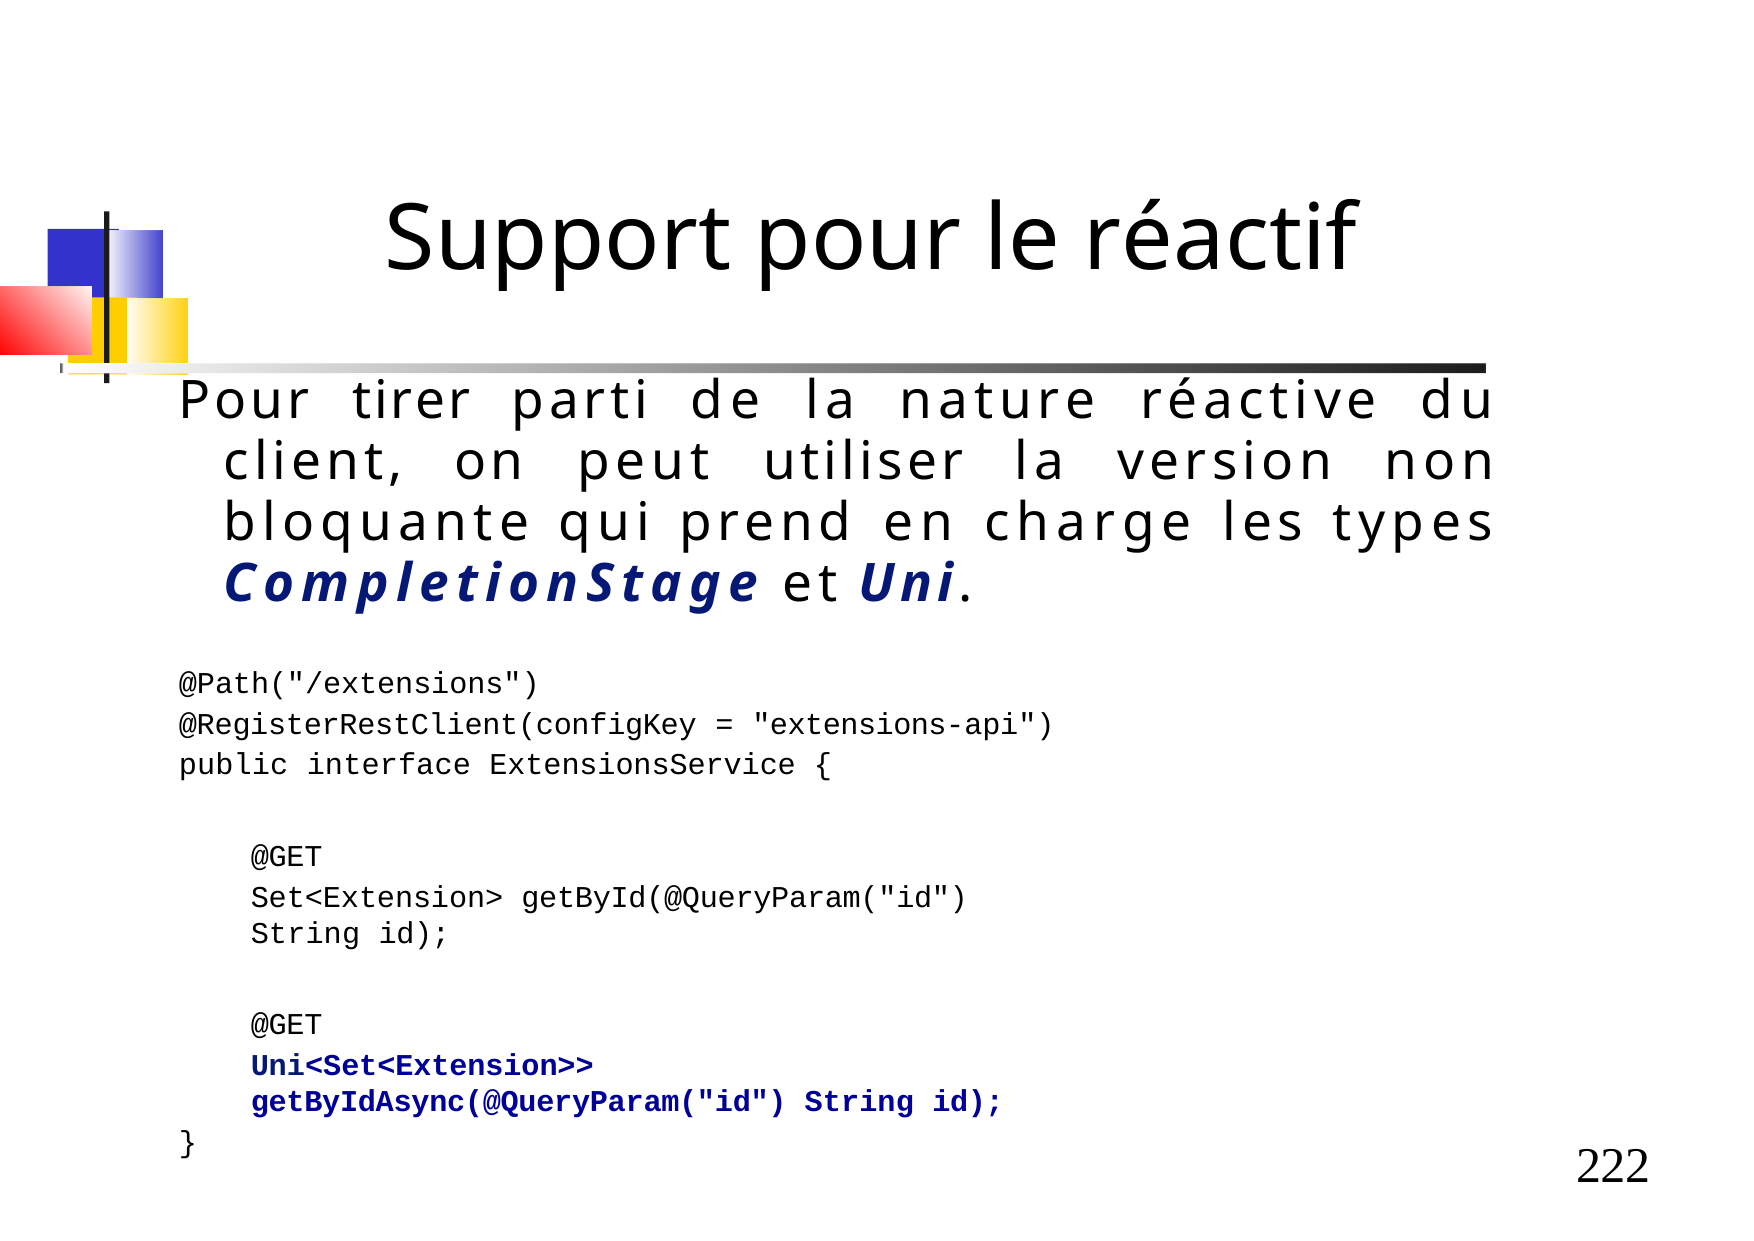

# Support pour le réactif
Pour tirer parti de la nature réactive du client, on peut utiliser la version non bloquante qui prend en charge les types CompletionStage et Uni.
@Path("/extensions") @RegisterRestClient(configKey = "extensions-api") public interface ExtensionsService {
@GET
Set<Extension> getById(@QueryParam("id") String id);
@GET
Uni<Set<Extension>> getByIdAsync(@QueryParam("id") String id);
}
222